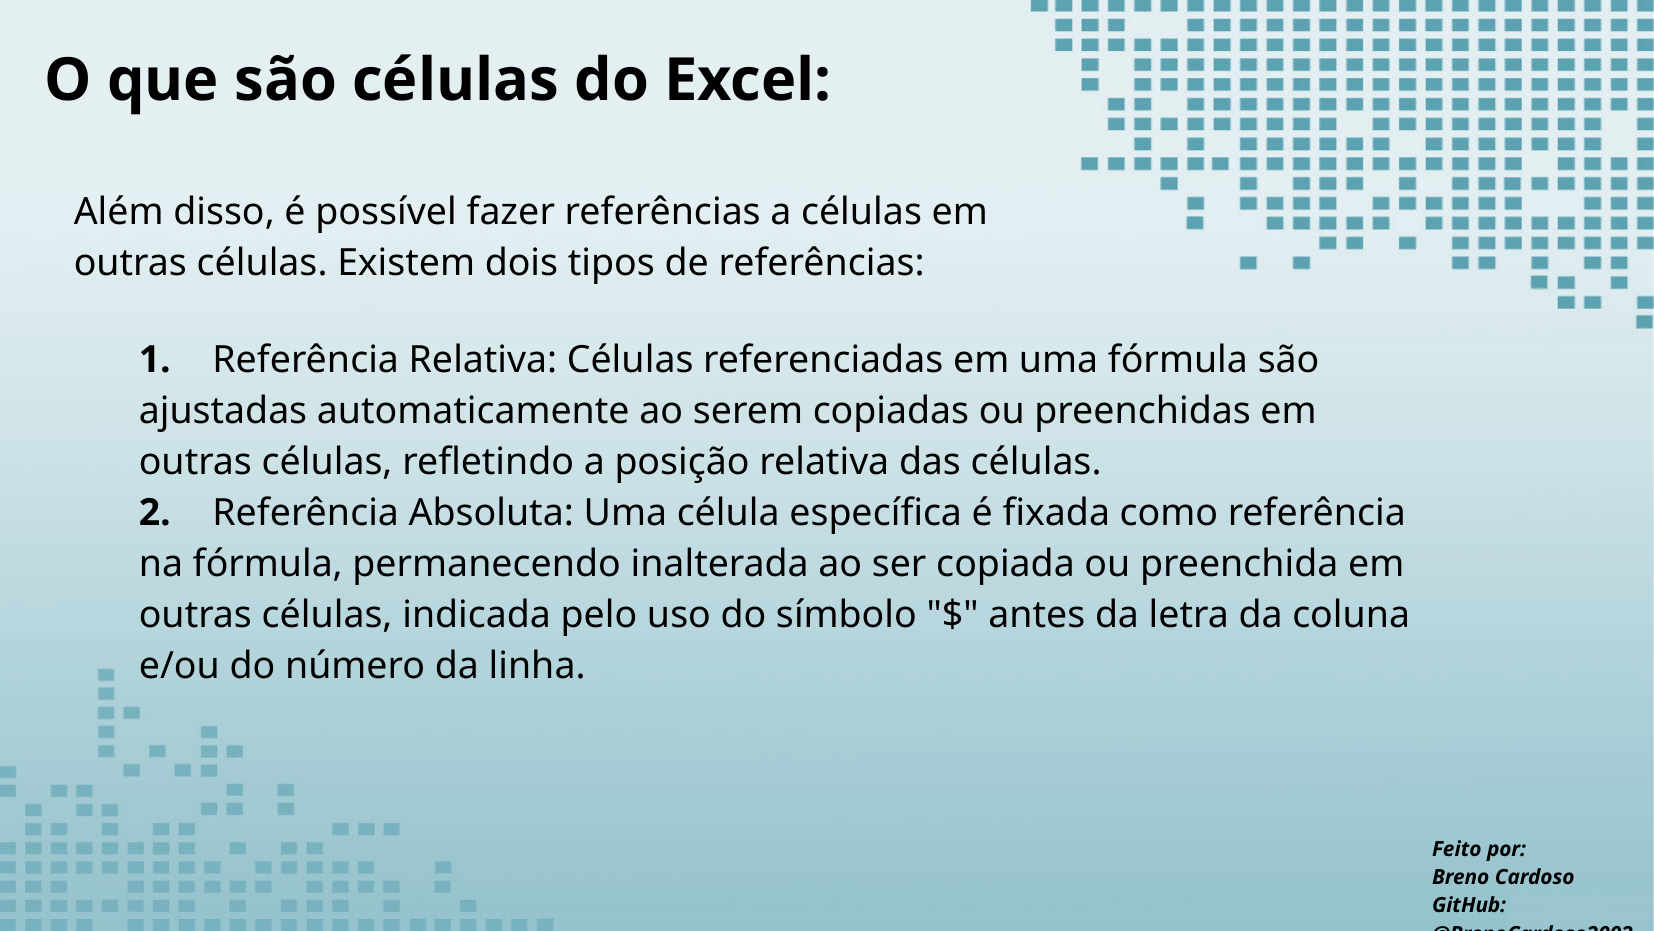

O que são células do Excel:
Além disso, é possível fazer referências a células em outras células. Existem dois tipos de referências:
1. 	Referência Relativa: Células referenciadas em uma fórmula são ajustadas automaticamente ao serem copiadas ou preenchidas em outras células, refletindo a posição relativa das células.
2. 	Referência Absoluta: Uma célula específica é fixada como referência na fórmula, permanecendo inalterada ao ser copiada ou preenchida em outras células, indicada pelo uso do símbolo "$" antes da letra da coluna e/ou do número da linha.
Feito por:
Breno Cardoso
GitHub:
@BrenoCardoso2002